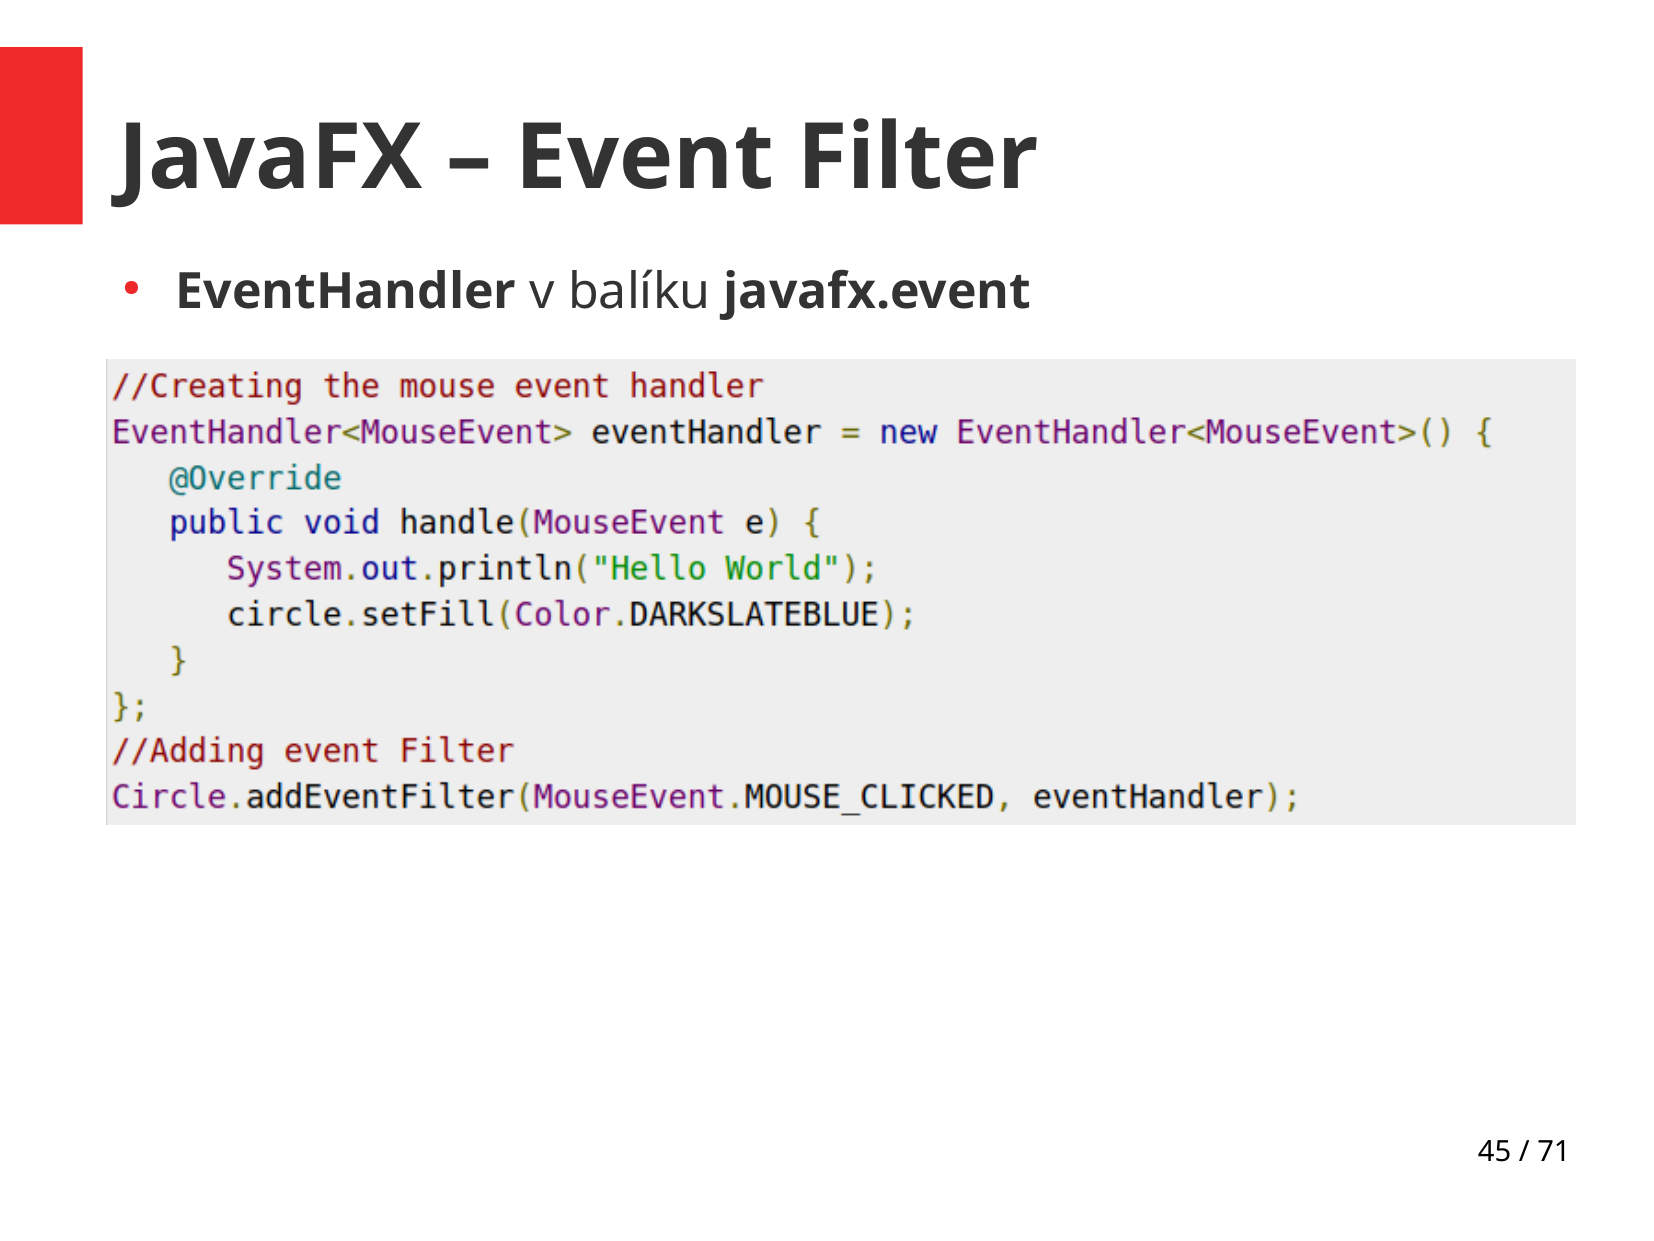

# JavaFX – Event Filter
EventHandler v balíku javafx.event
45